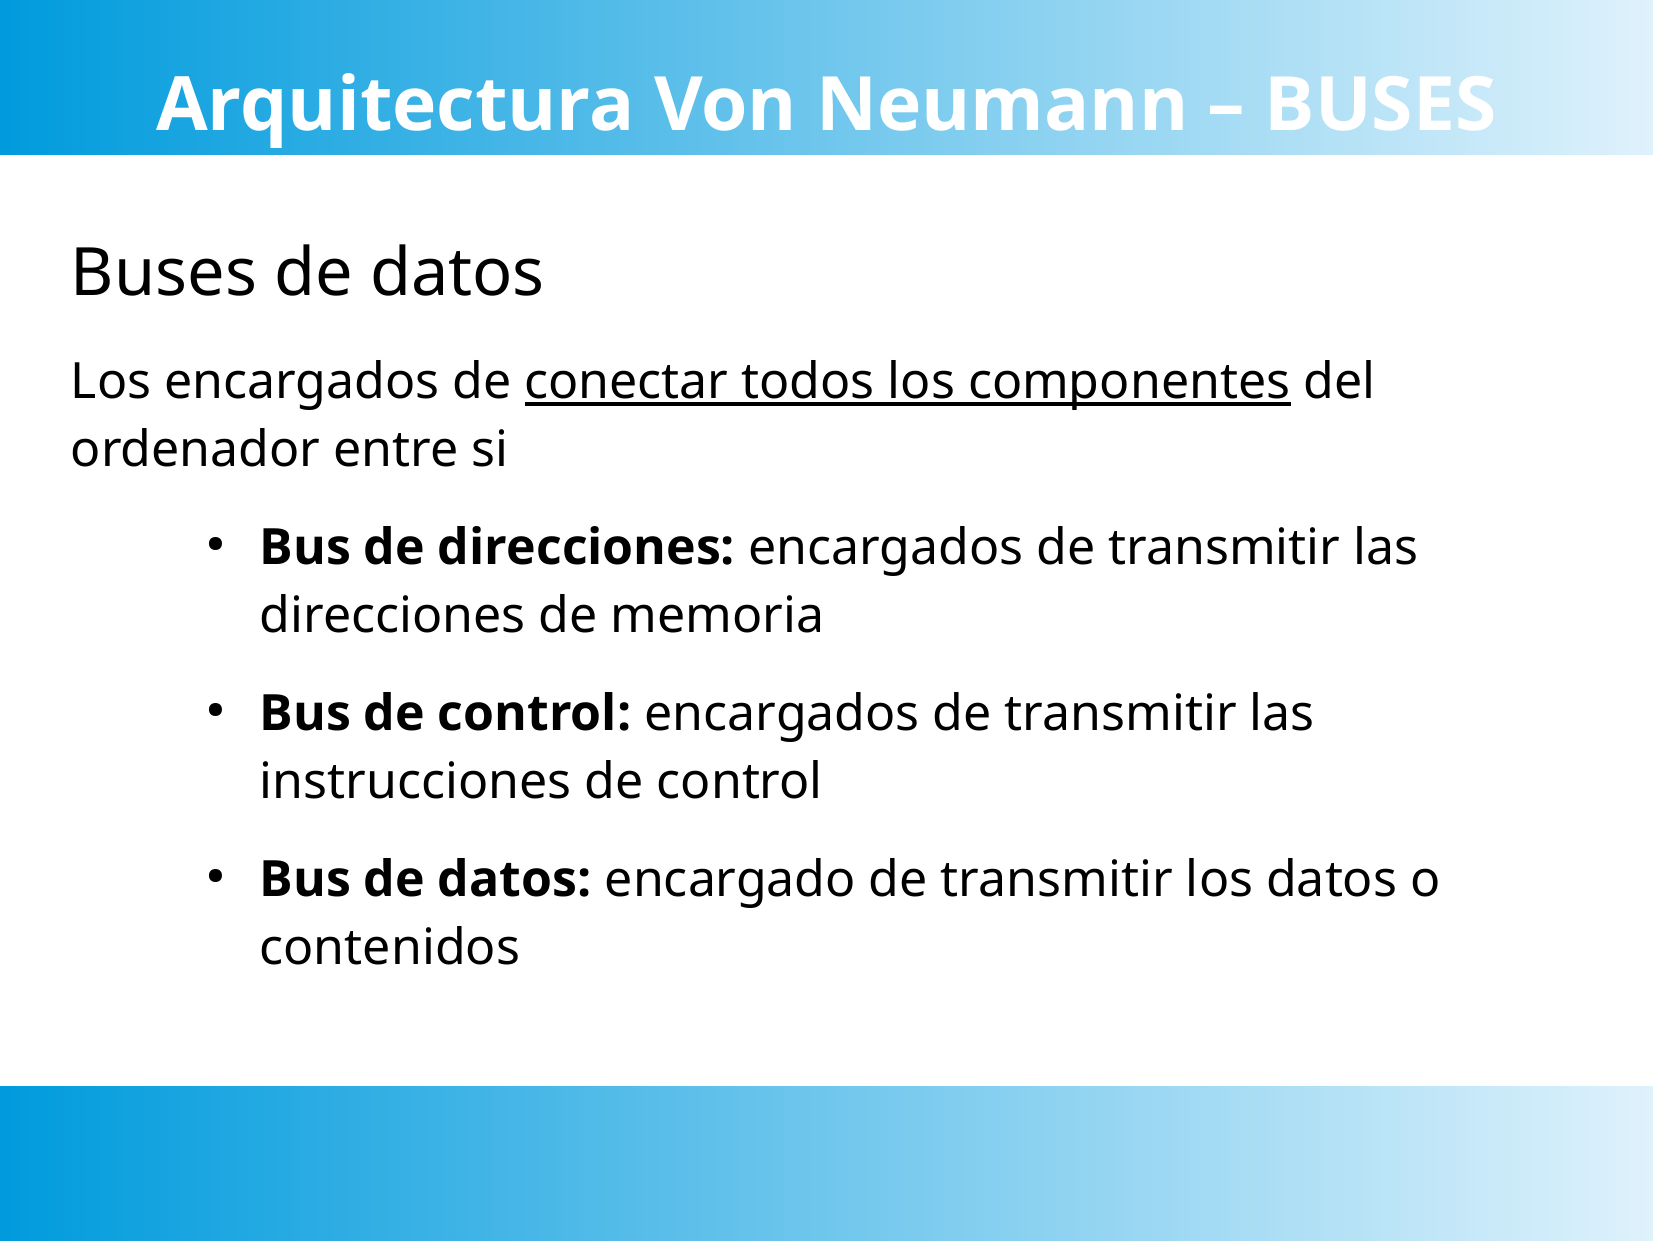

# Arquitectura Von Neumann – BUSES
Buses de datos
Los encargados de conectar todos los componentes del ordenador entre si
Bus de direcciones: encargados de transmitir las direcciones de memoria
Bus de control: encargados de transmitir las instrucciones de control
Bus de datos: encargado de transmitir los datos o contenidos